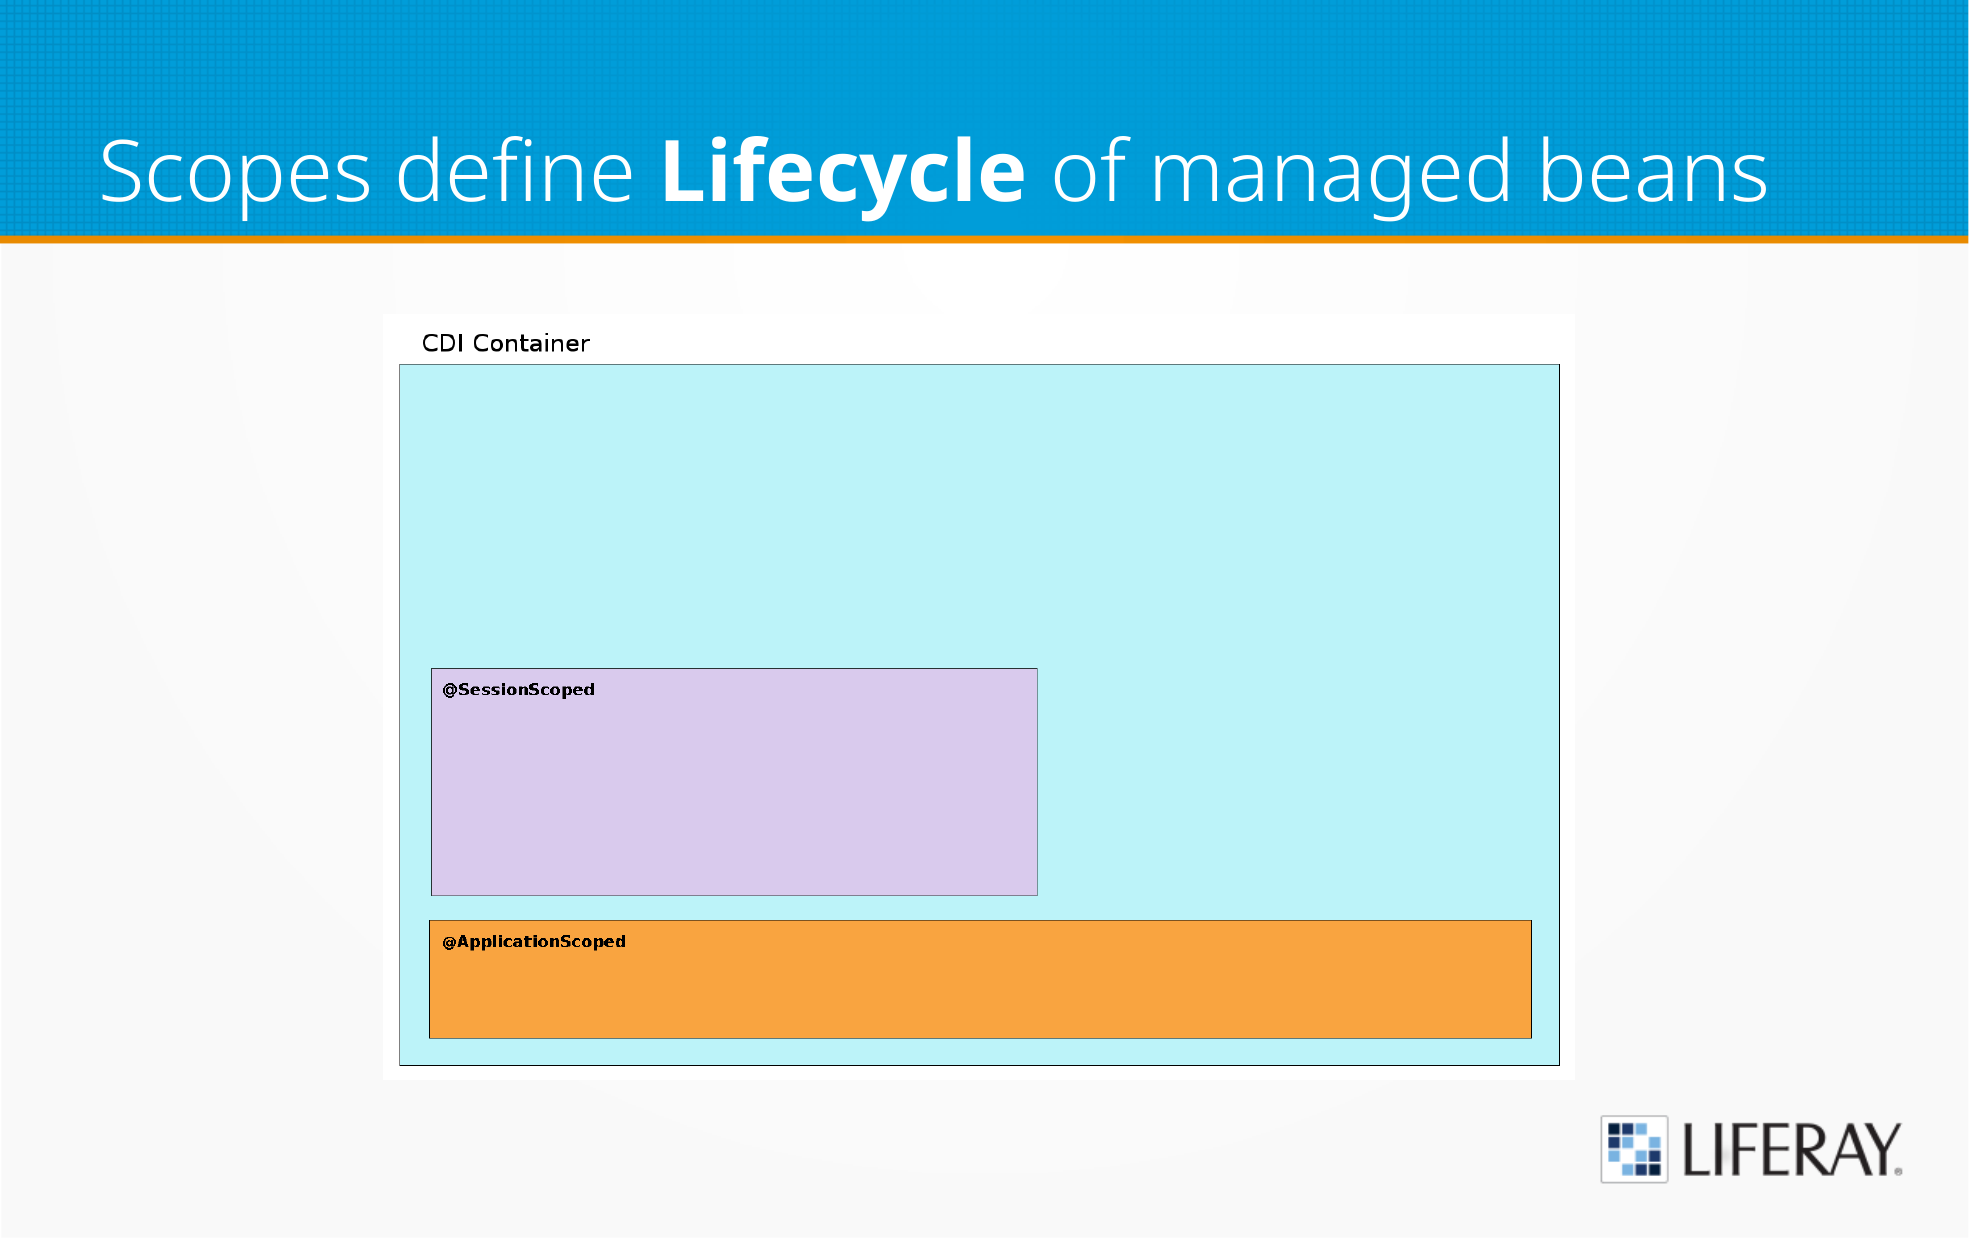

# Scopes define Lifecycle of managed beans